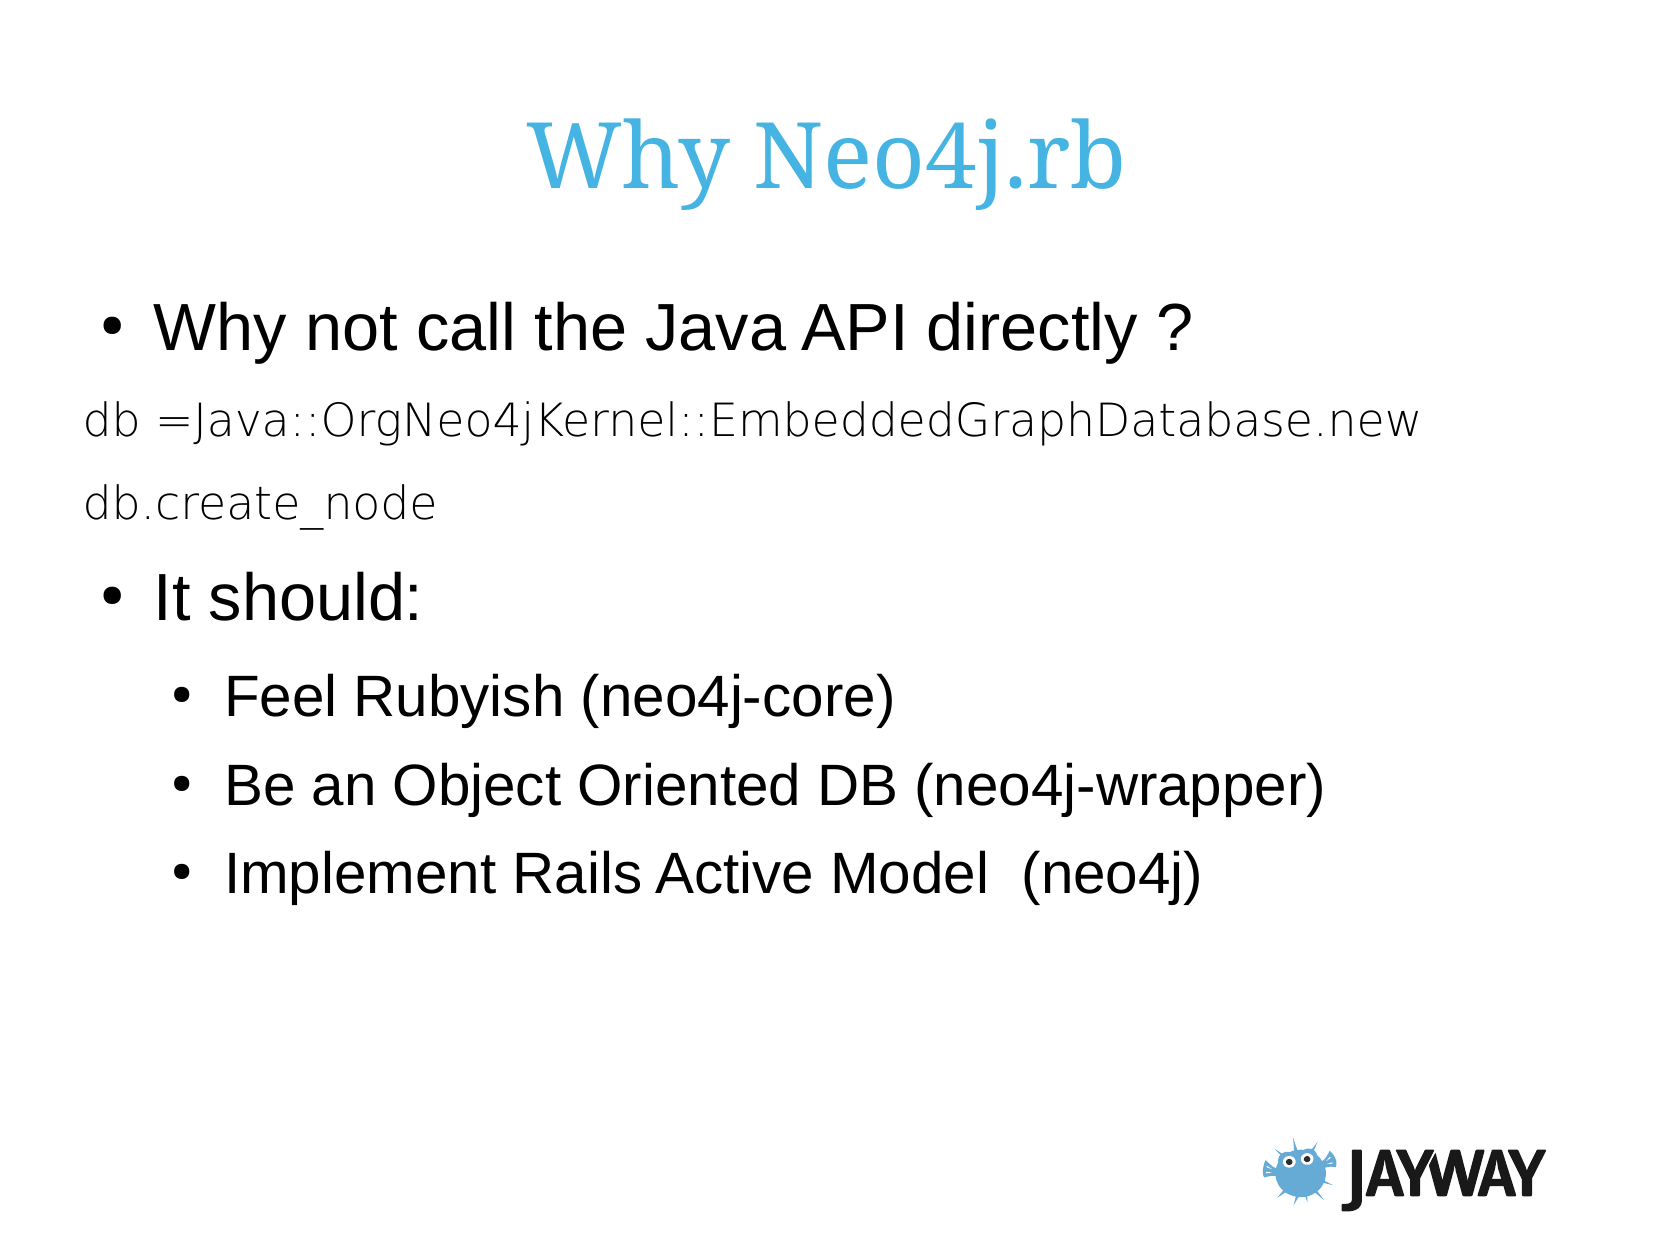

# Why Neo4j.rb
Why not call the Java API directly ?
db =Java::OrgNeo4jKernel::EmbeddedGraphDatabase.new
db.create_node
It should:
Feel Rubyish (neo4j-core)
Be an Object Oriented DB (neo4j-wrapper)
Implement Rails Active Model (neo4j)